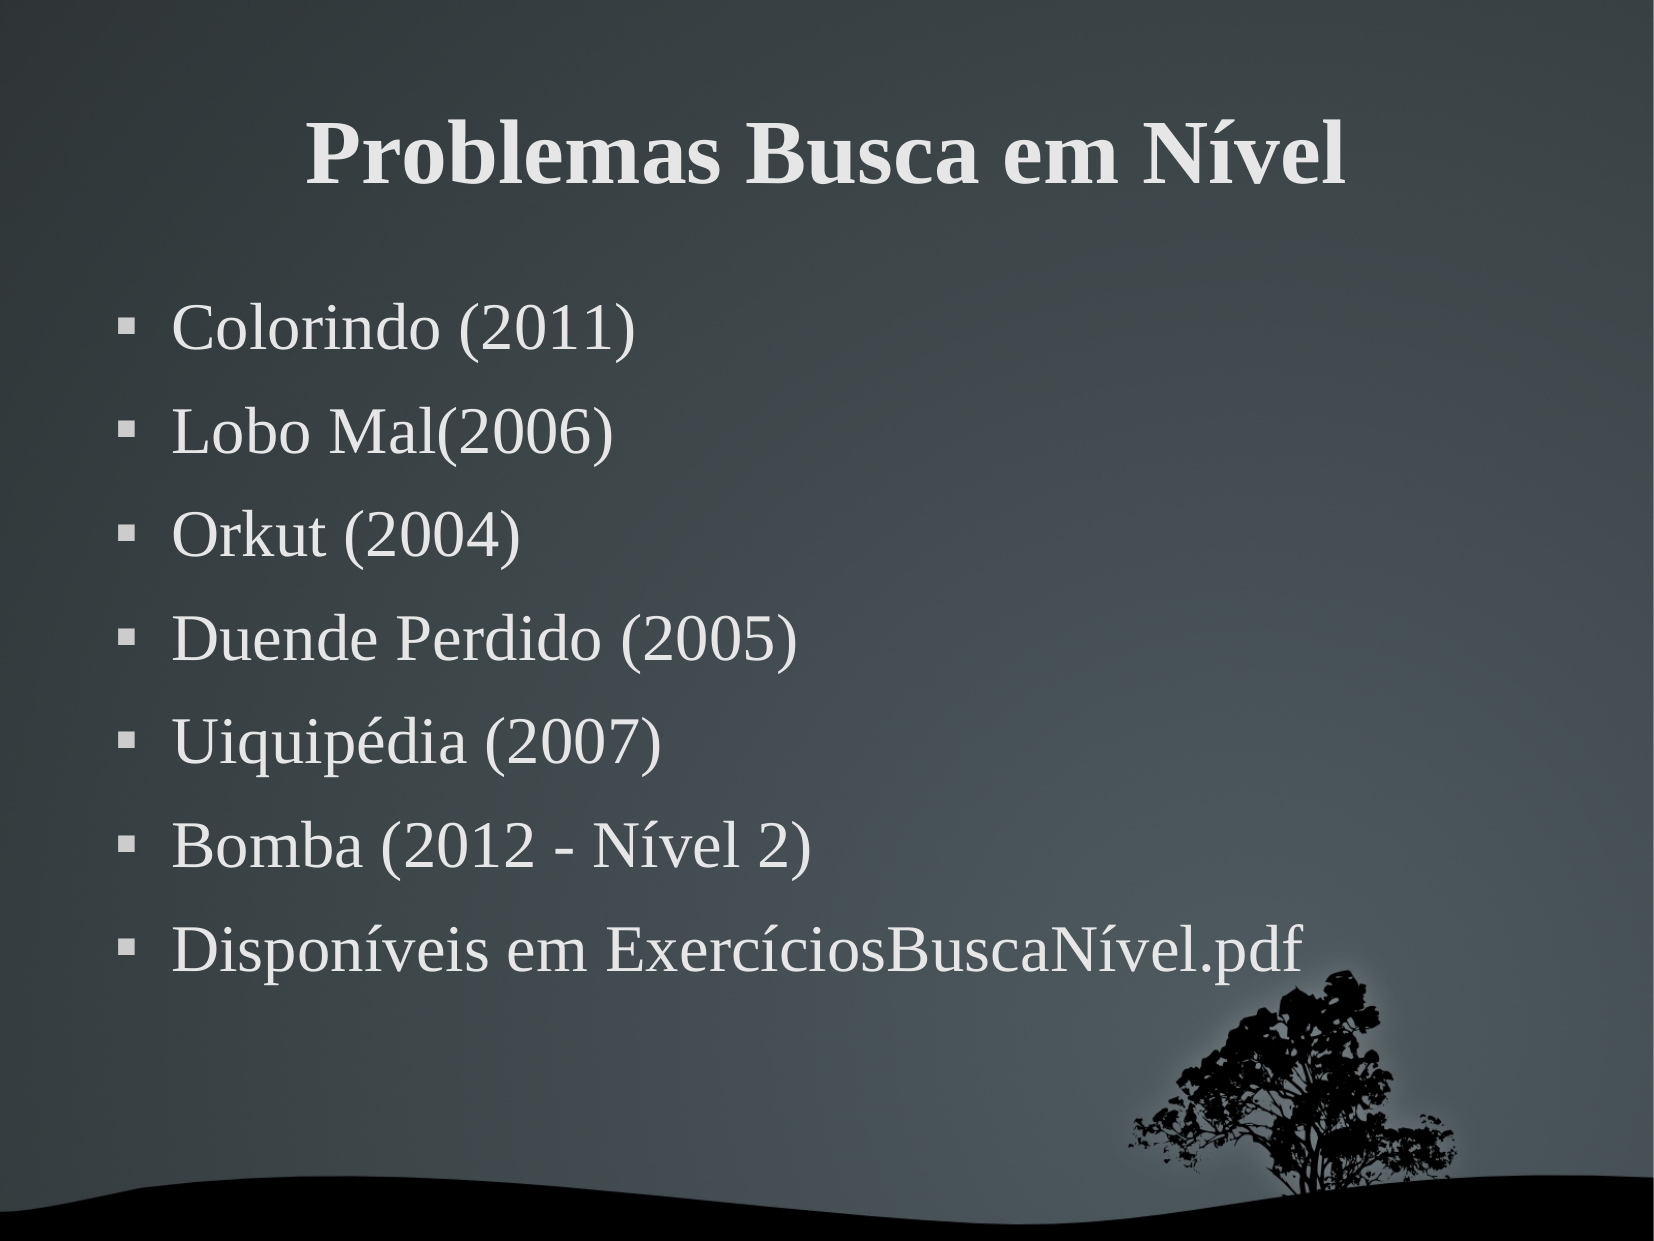

# Problemas Busca em Nível
Colorindo (2011)
Lobo Mal(2006)
Orkut (2004)
Duende Perdido (2005)
Uiquipédia (2007)
Bomba (2012 - Nível 2)
Disponíveis em ExercíciosBuscaNível.pdf